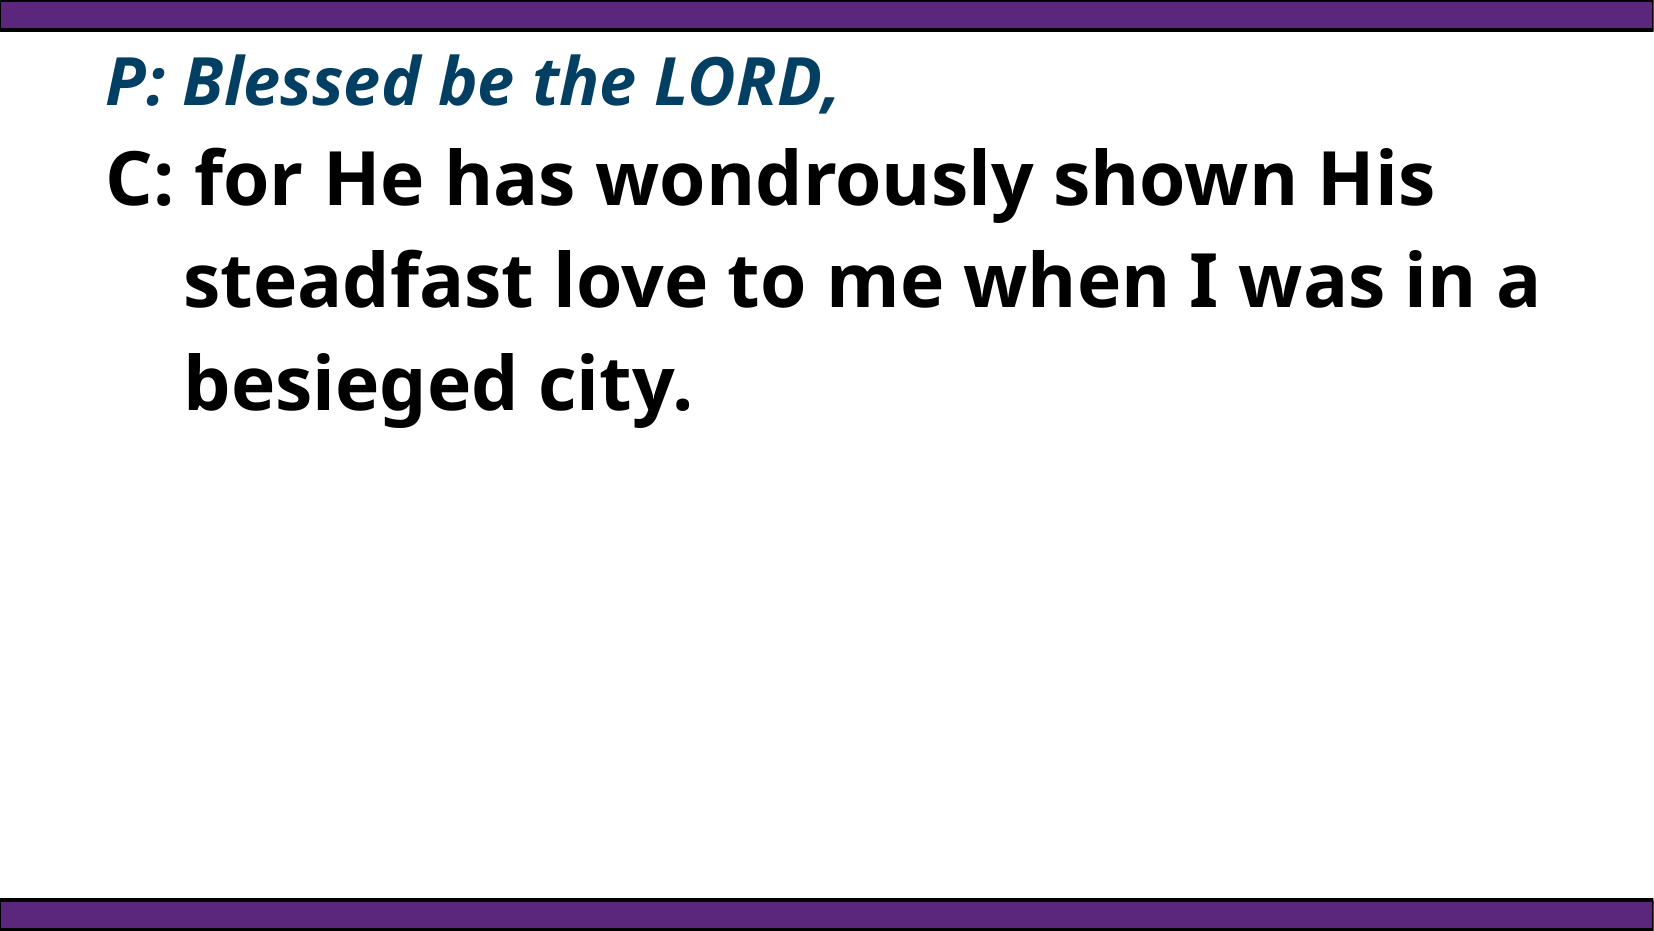

P: Blessed be the Lord,
C: for He has wondrously shown His
 steadfast love to me when I was in a
 besieged city.